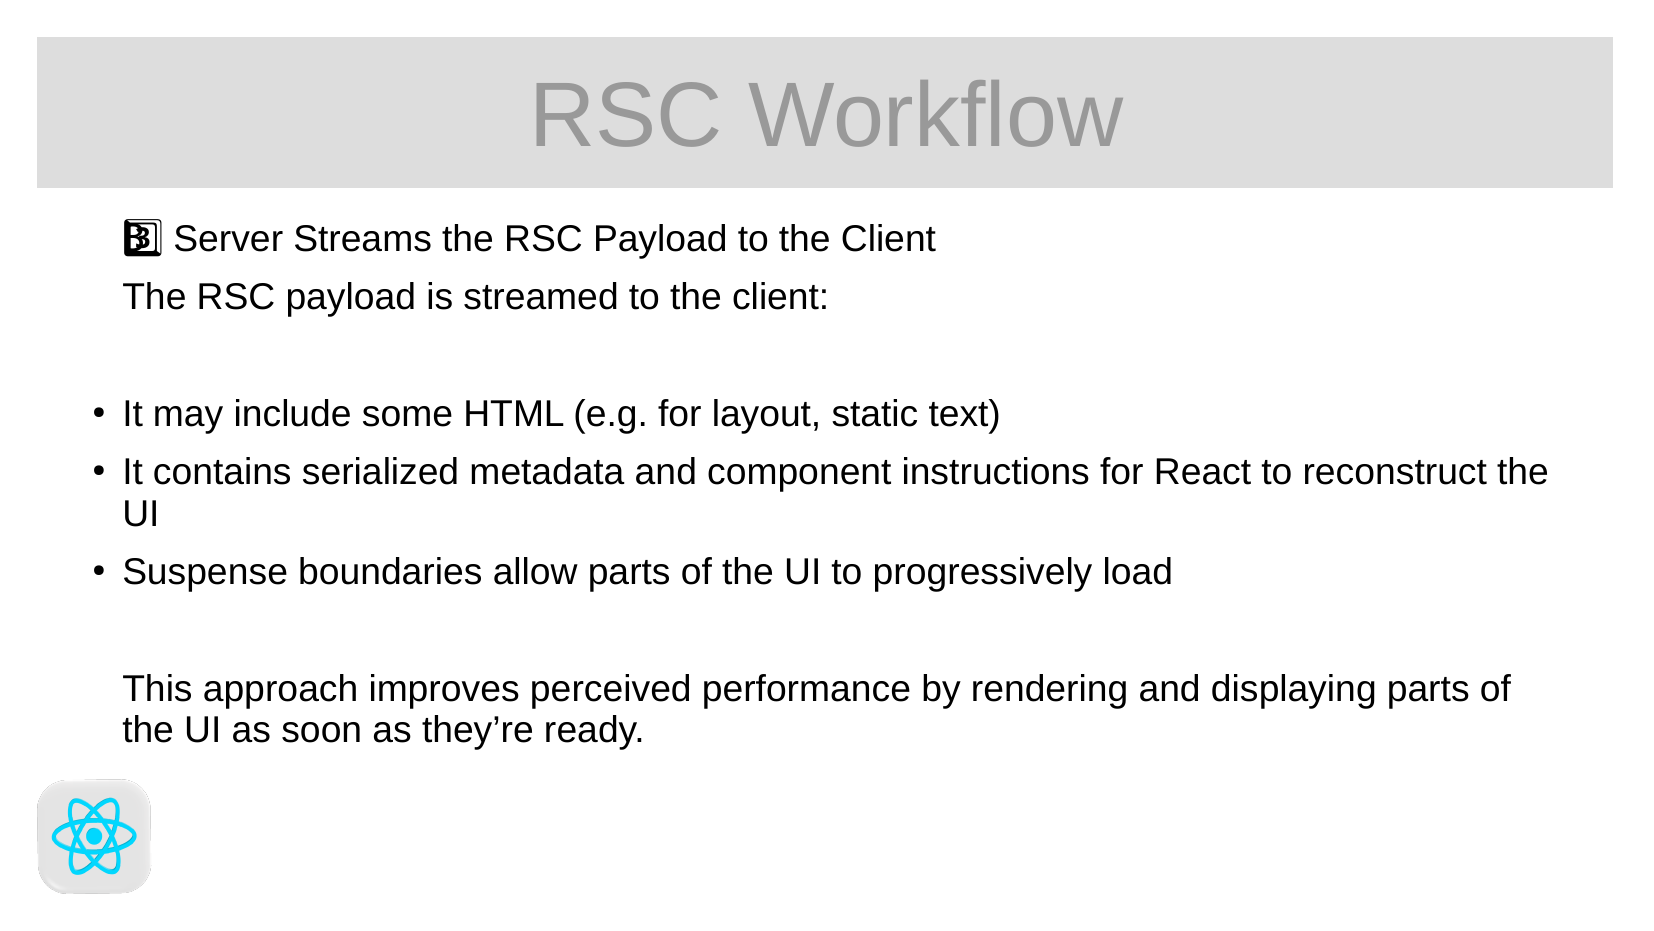

# RSC Workflow
3️⃣ Server Streams the RSC Payload to the Client
The RSC payload is streamed to the client:
It may include some HTML (e.g. for layout, static text)
It contains serialized metadata and component instructions for React to reconstruct the UI
Suspense boundaries allow parts of the UI to progressively load
This approach improves perceived performance by rendering and displaying parts of the UI as soon as they’re ready.